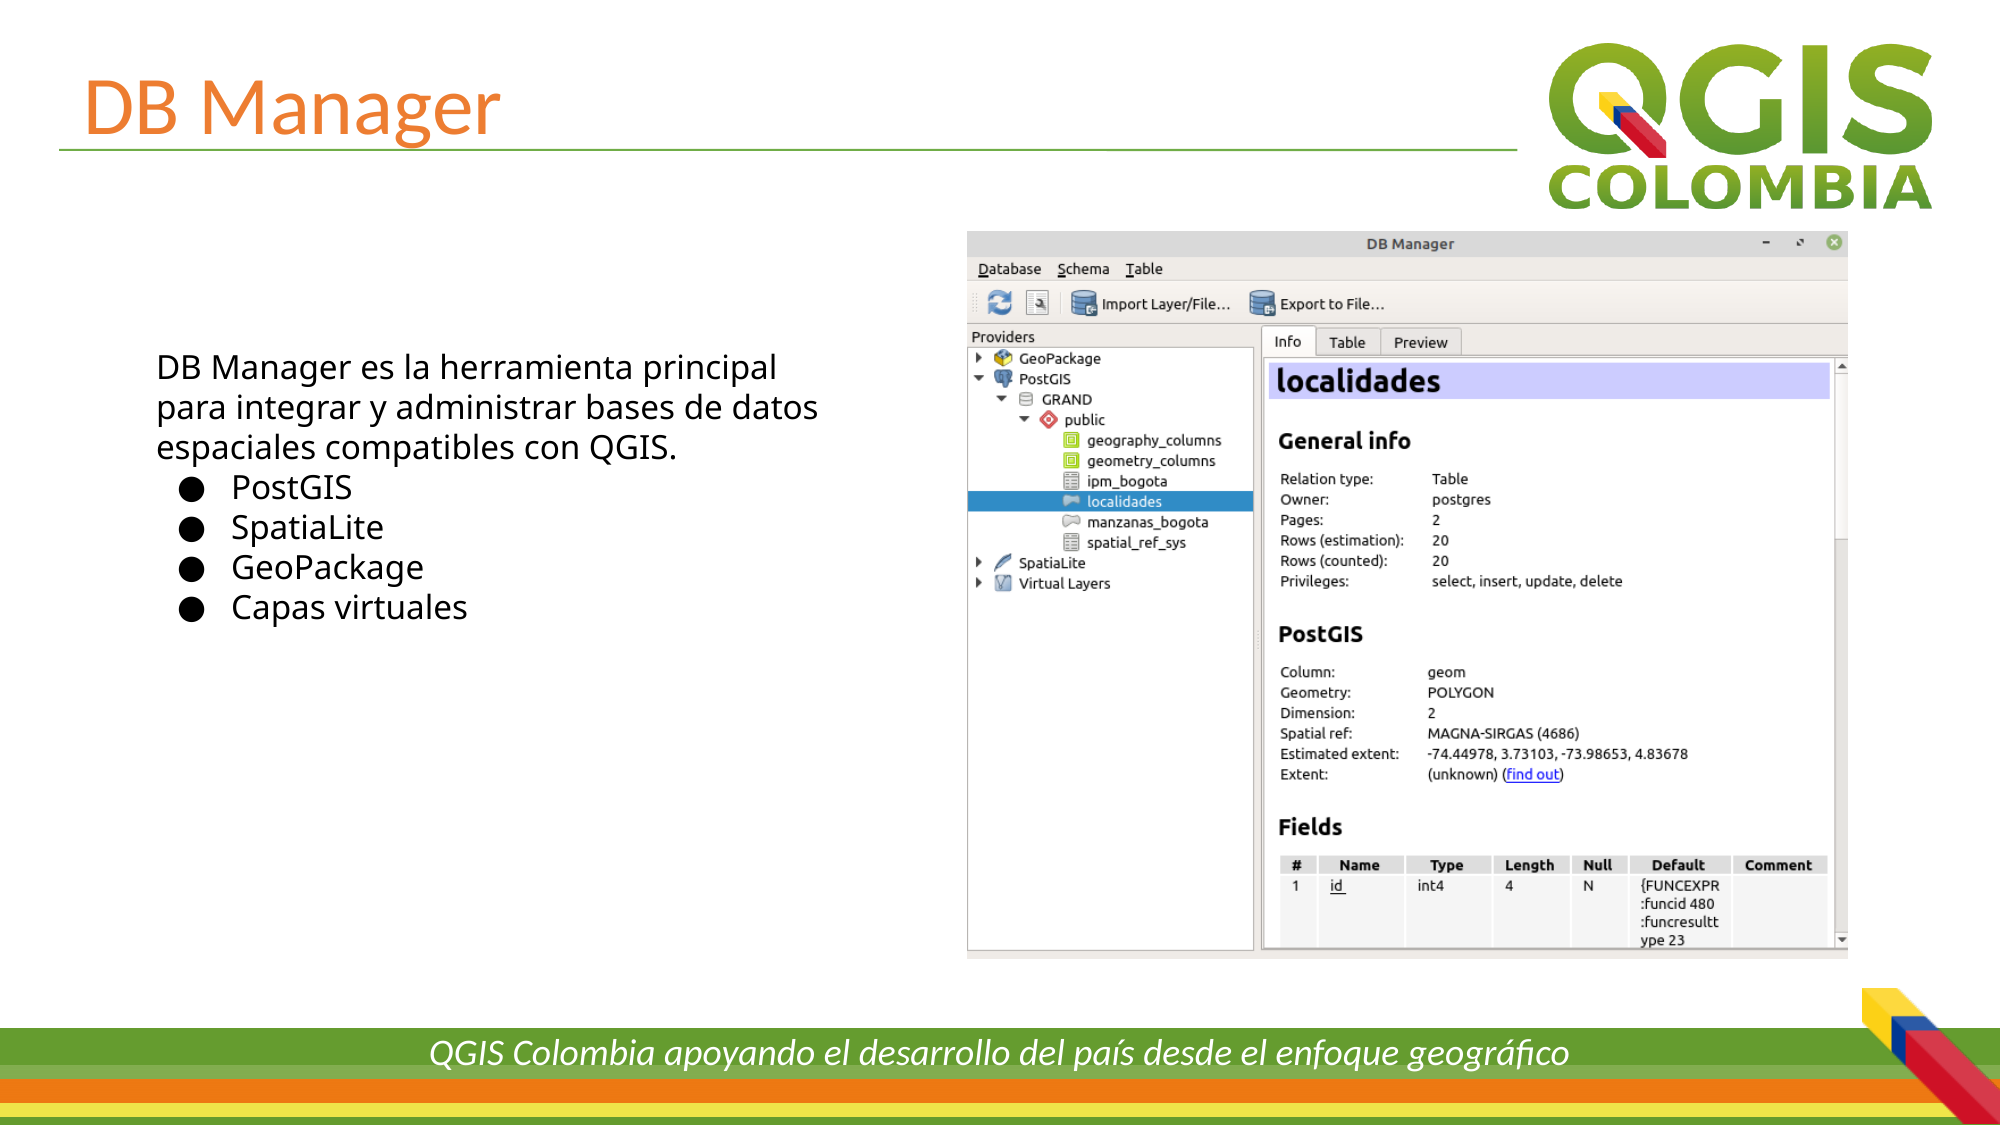

DB Manager
DB Manager es la herramienta principal para integrar y administrar bases de datos espaciales compatibles con QGIS.
PostGIS
SpatiaLite
GeoPackage
Capas virtuales